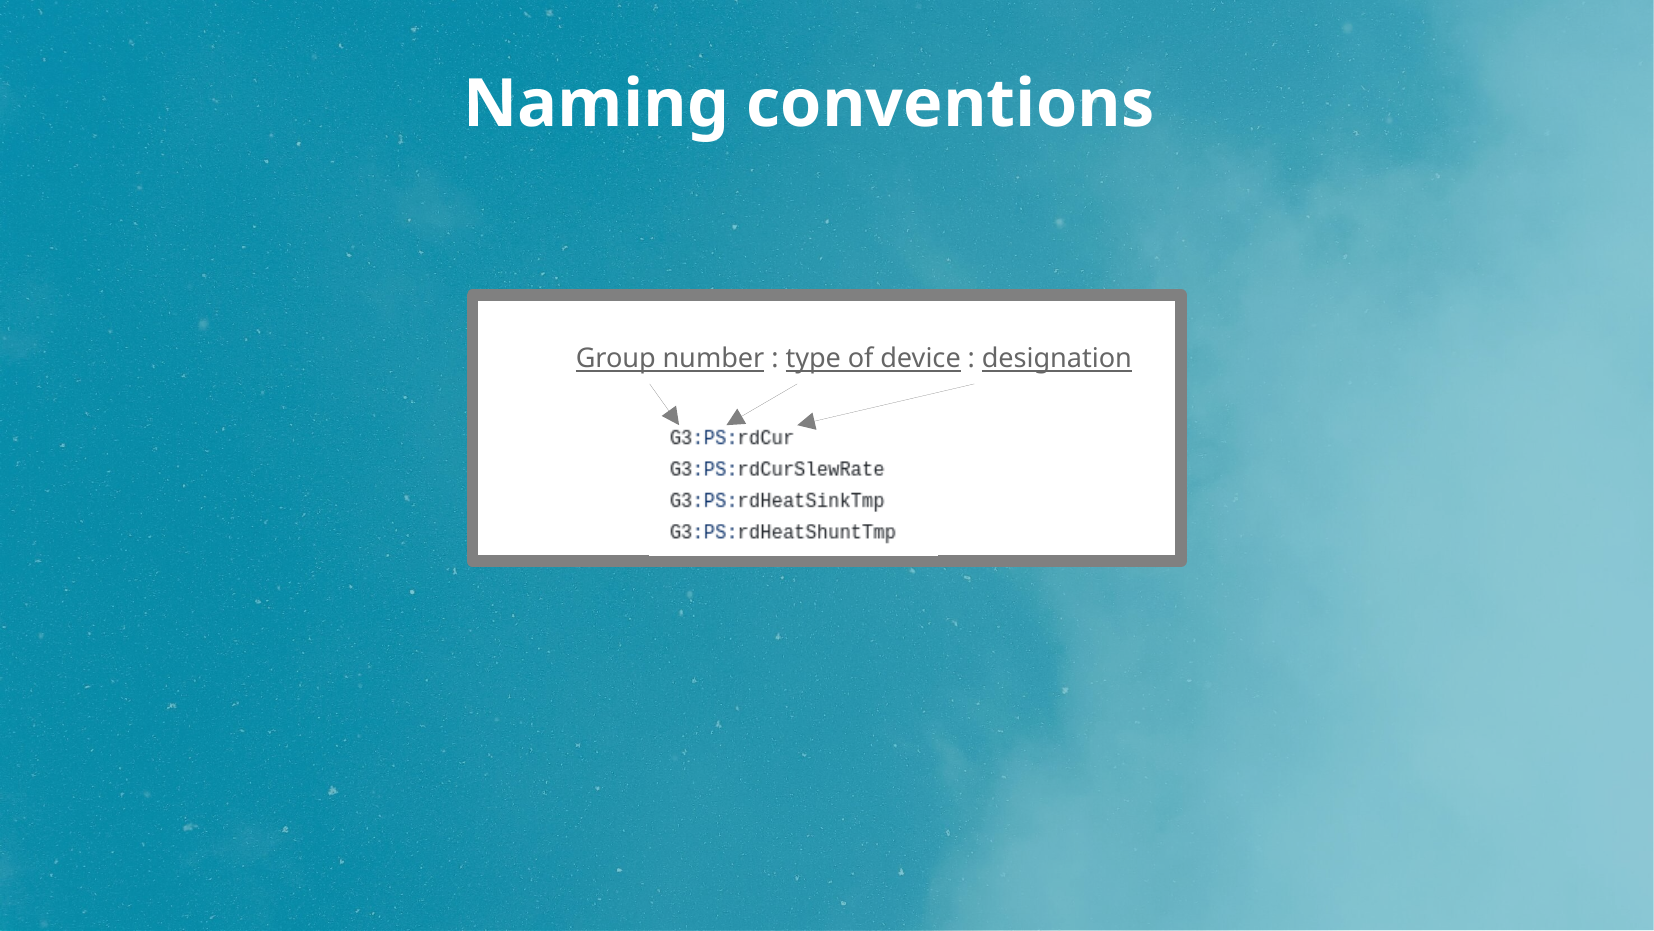

# Naming conventions
Group number : type of device : designation